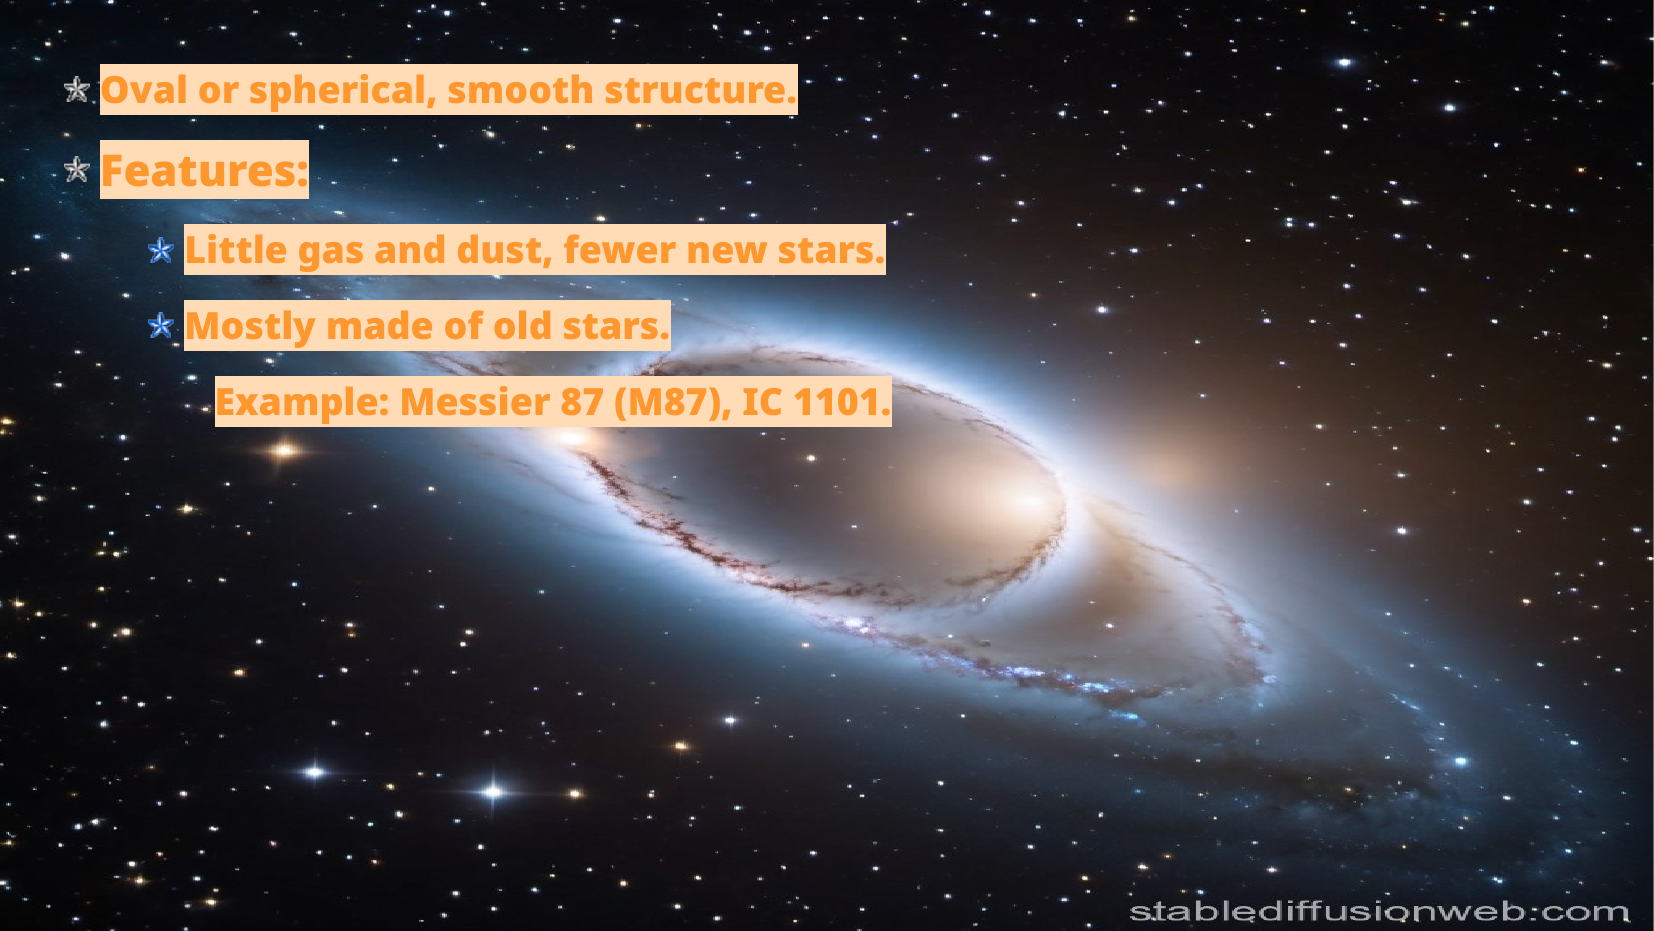

Oval or spherical, smooth structure.
Features:
Little gas and dust, fewer new stars.
Mostly made of old stars.
		Example: Messier 87 (M87), IC 1101.